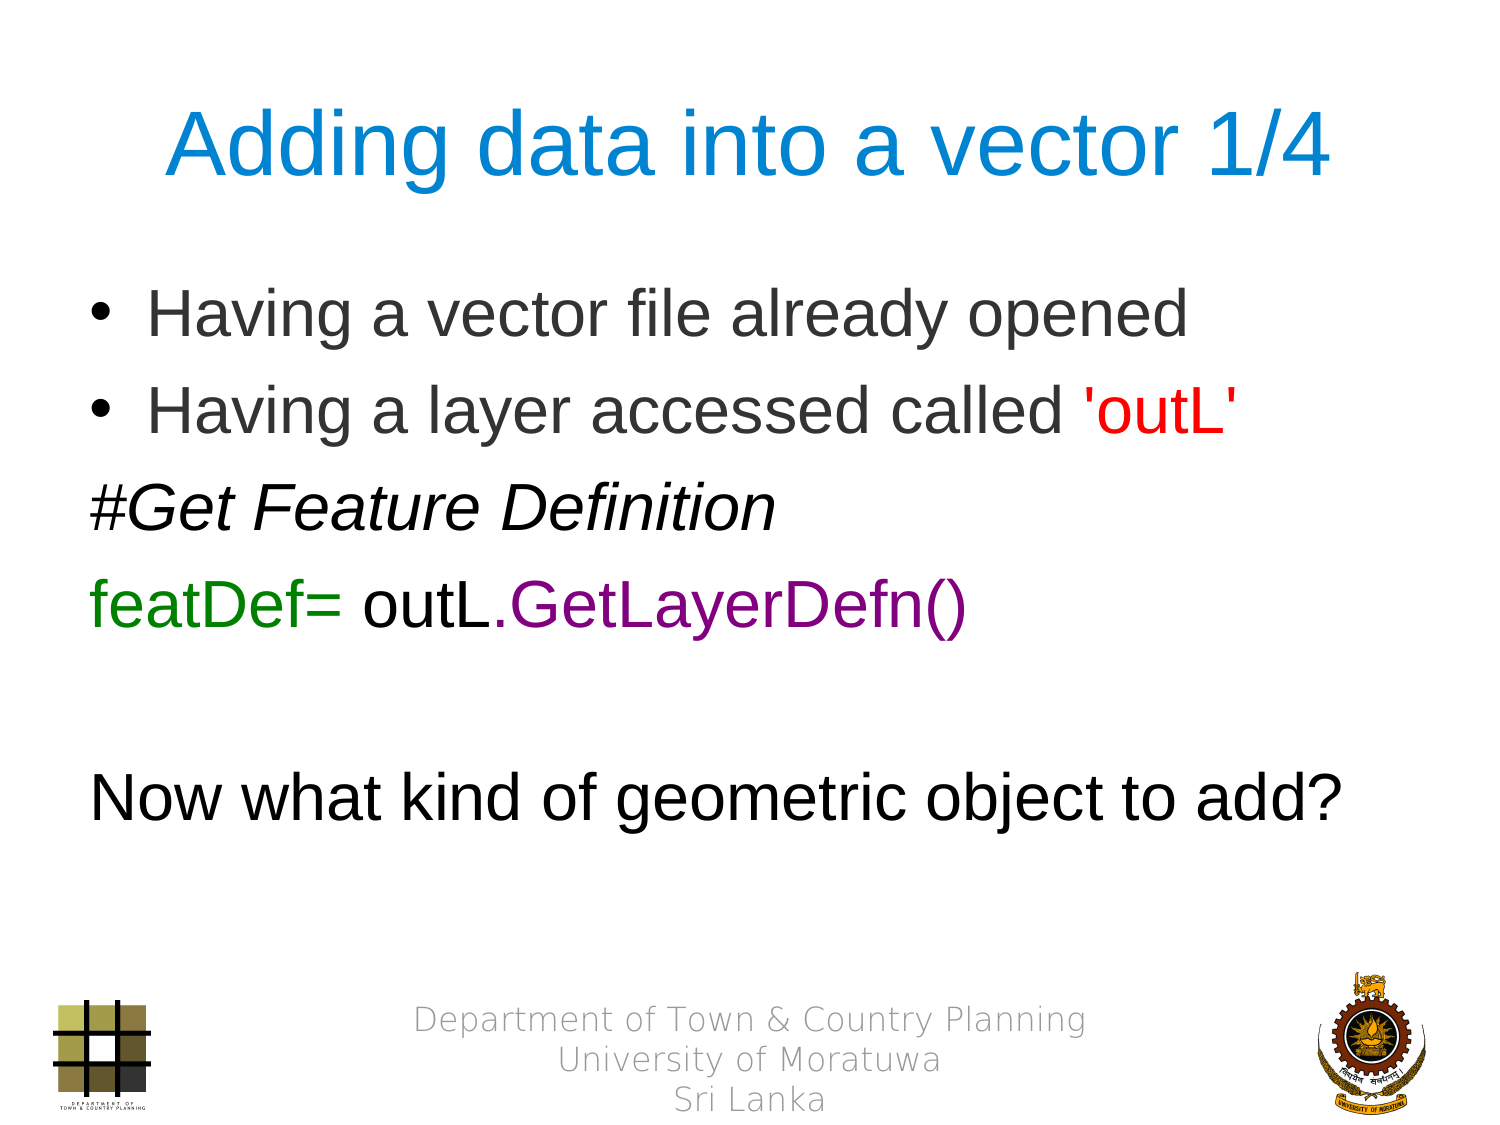

# Adding data into a vector 1/4
Having a vector file already opened
Having a layer accessed called 'outL'
#Get Feature Definition
featDef= outL.GetLayerDefn()
Now what kind of geometric object to add?